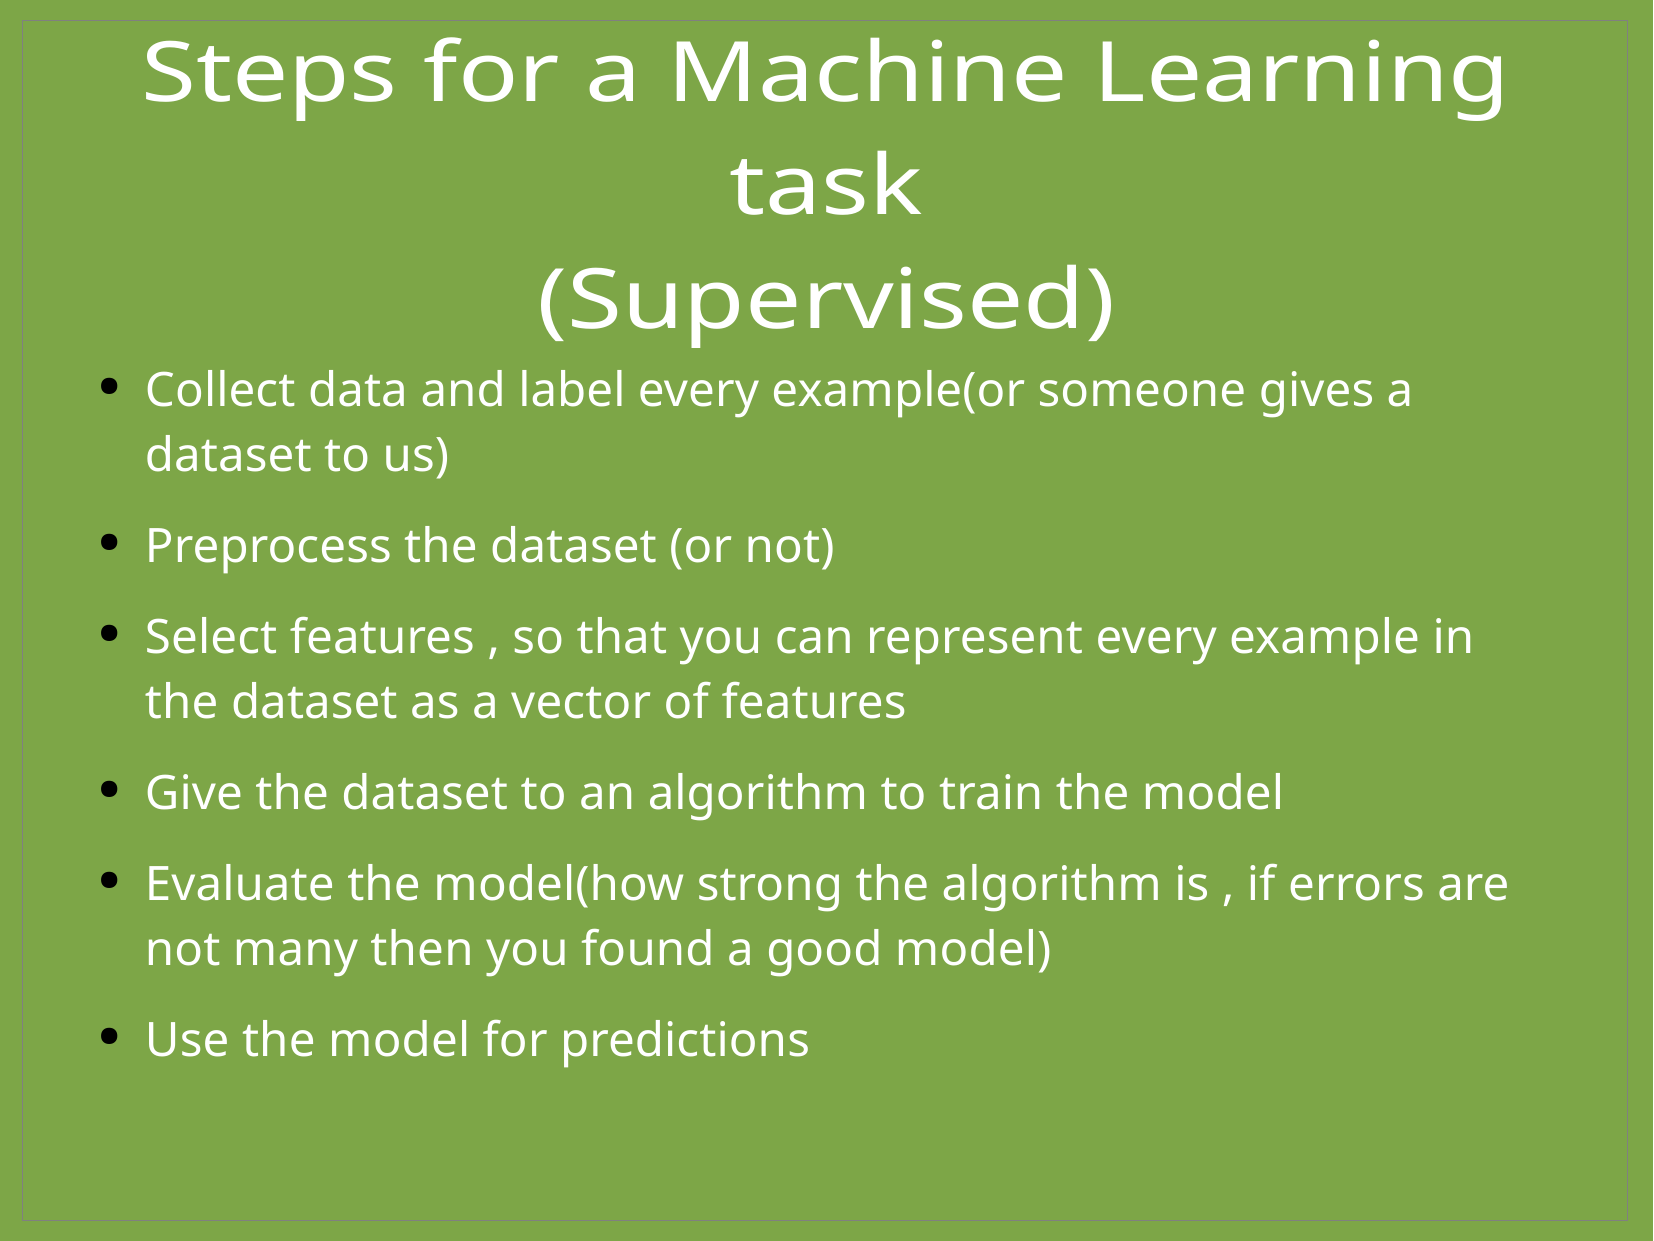

# Steps for a Machine Learning task (Supervised)
Collect data and label every example(or someone gives a dataset to us)
Preprocess the dataset (or not)
Select features , so that you can represent every example in the dataset as a vector of features
Give the dataset to an algorithm to train the model
Evaluate the model(how strong the algorithm is , if errors are not many then you found a good model)
Use the model for predictions